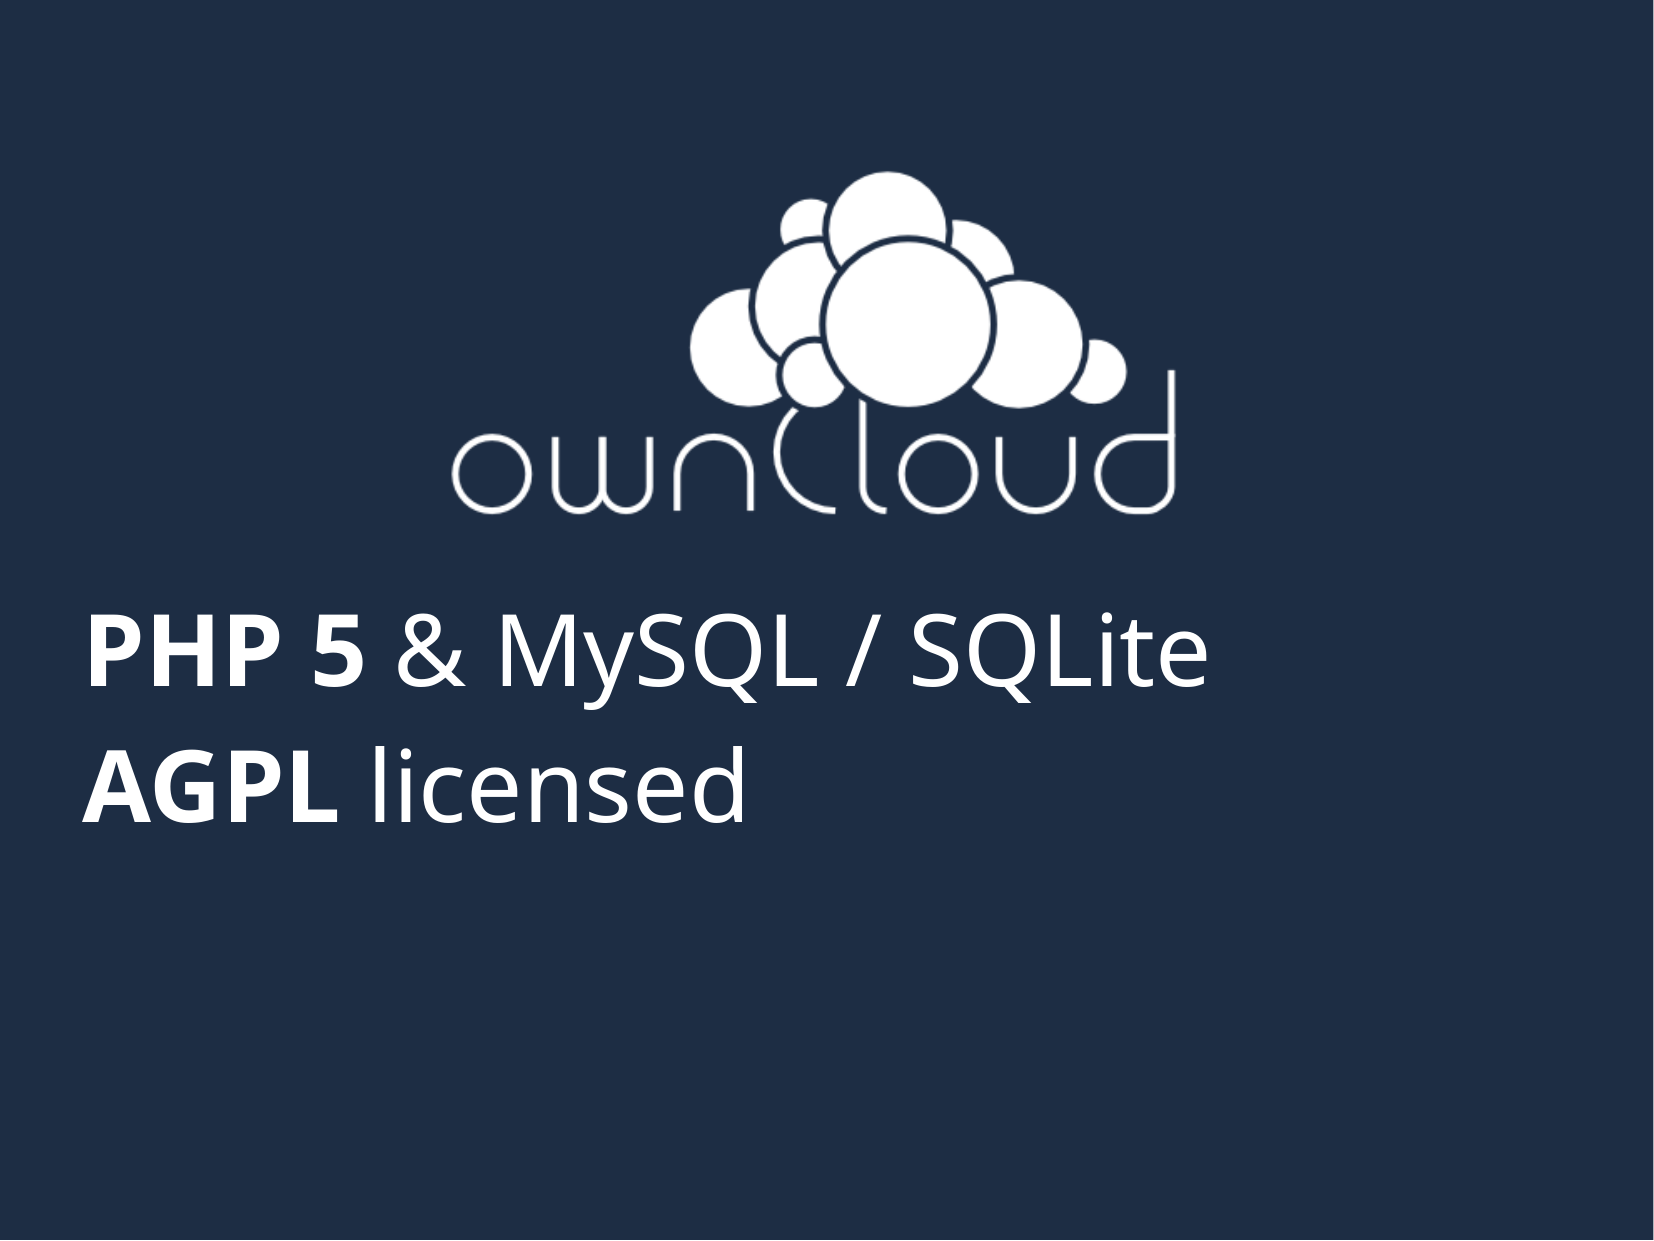

# PHP 5 & MySQL / SQLite
AGPL licensed